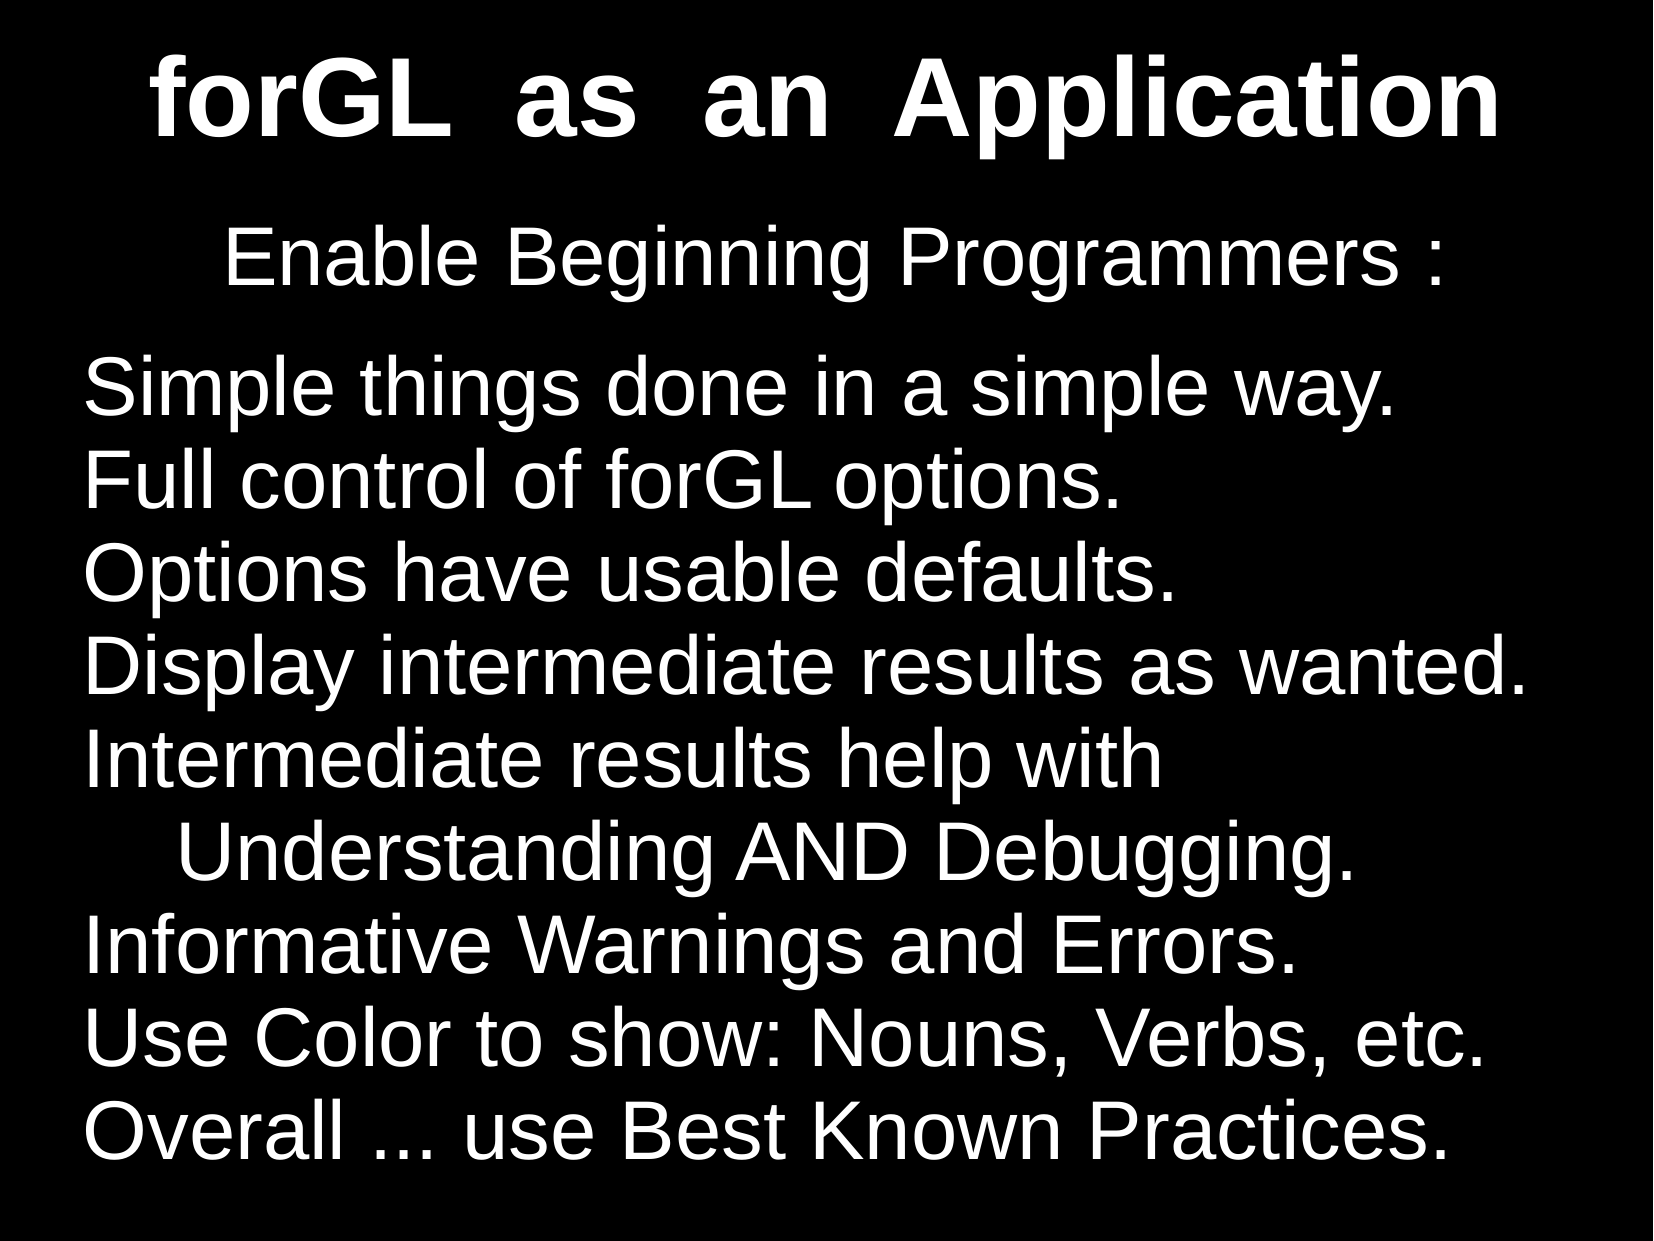

# forGL as an Application
 Enable Beginning Programmers :
Simple things done in a simple way.
Full control of forGL options.
Options have usable defaults.
Display intermediate results as wanted.
Intermediate results help with
 Understanding AND Debugging.
Informative Warnings and Errors.
Use Color to show: Nouns, Verbs, etc.
Overall ... use Best Known Practices.